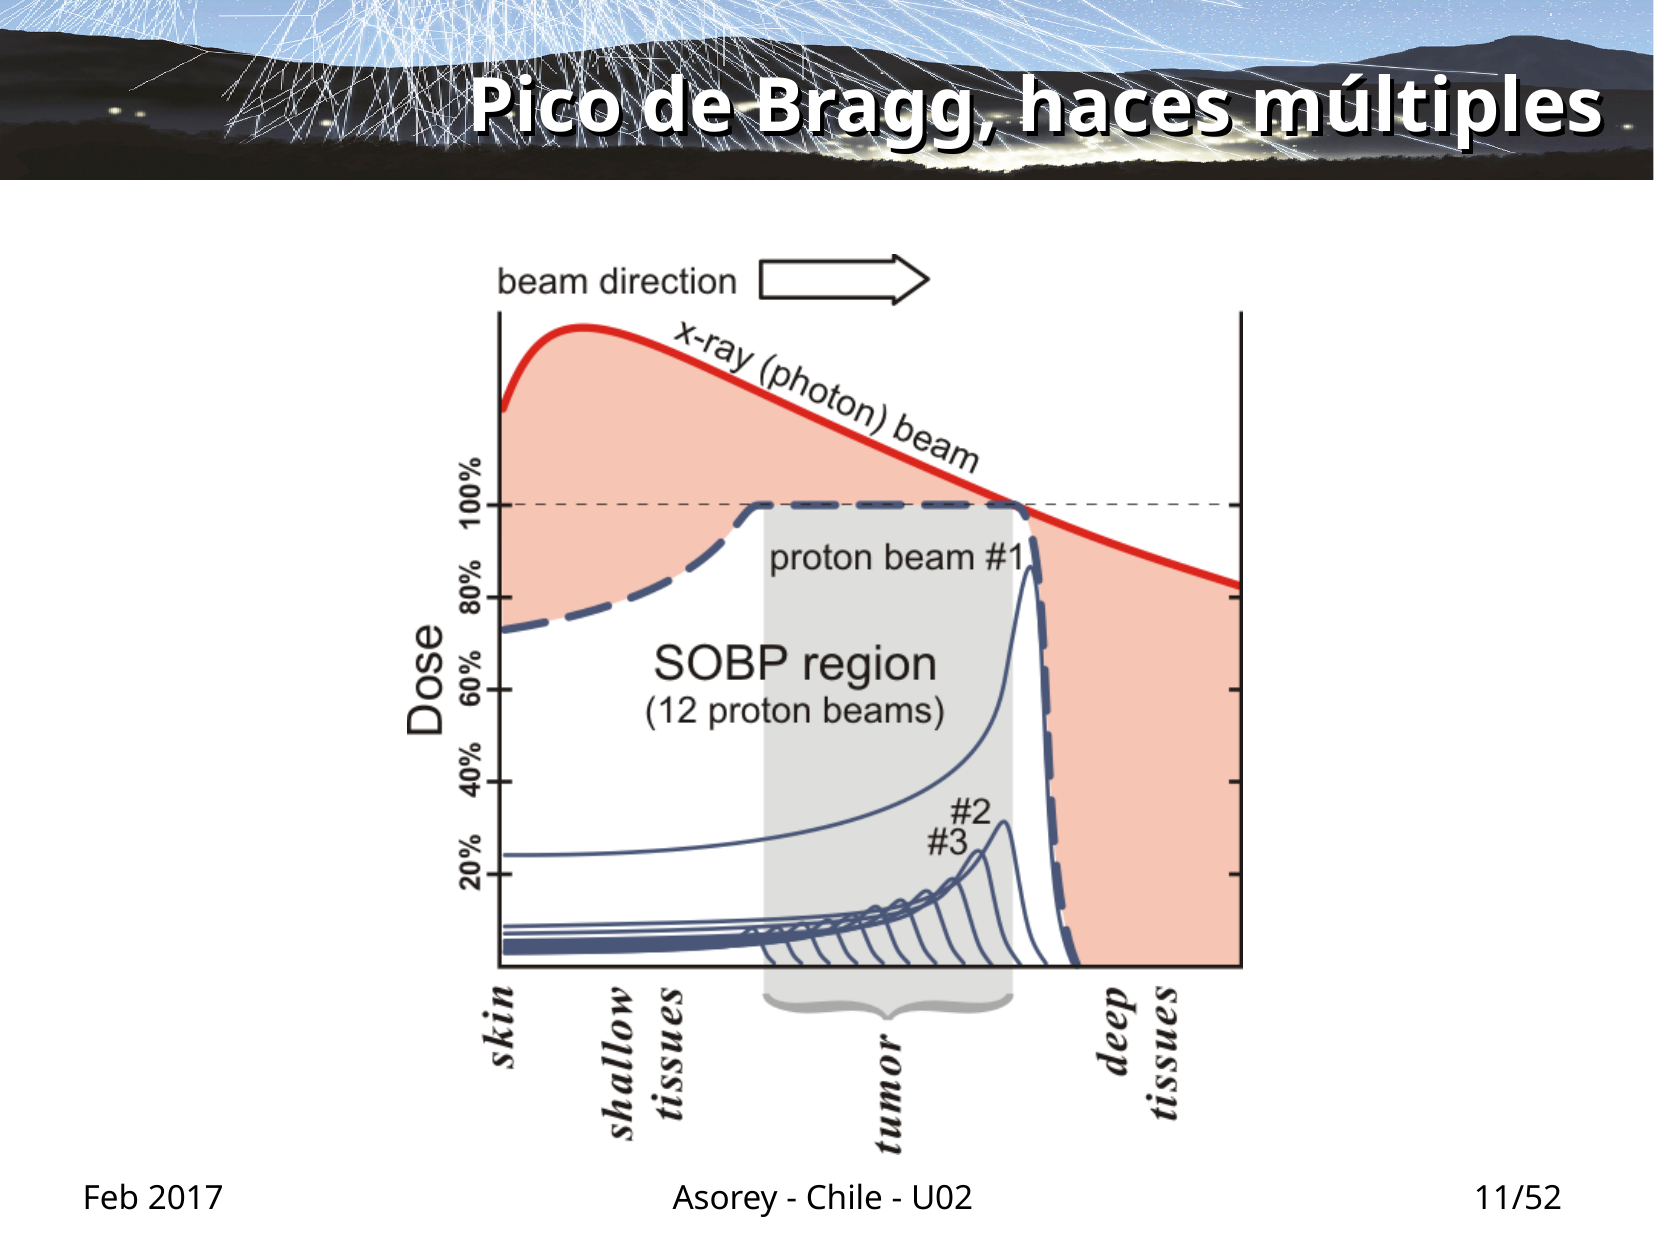

# Pico de Bragg, haces múltiples
Feb 2017
Asorey - Chile - U02
11